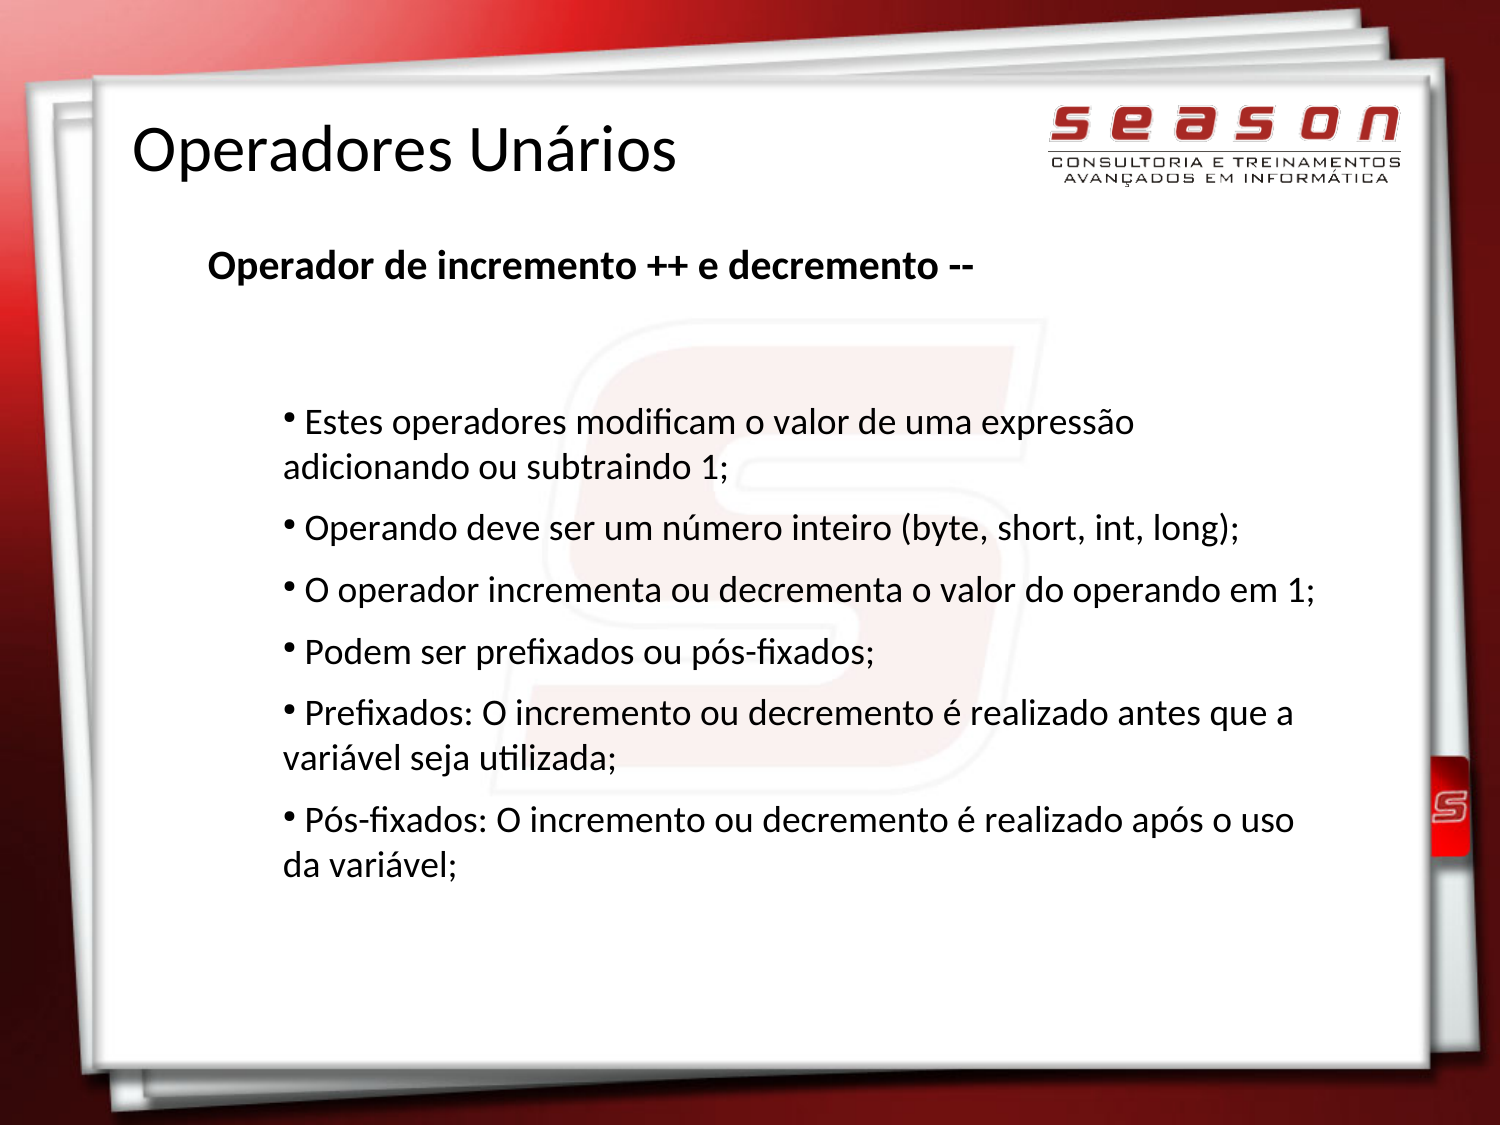

# Operadores Unários
Operador de incremento ++ e decremento --
 Estes operadores modificam o valor de uma expressão adicionando ou subtraindo 1;
 Operando deve ser um número inteiro (byte, short, int, long);
 O operador incrementa ou decrementa o valor do operando em 1;
 Podem ser prefixados ou pós-fixados;
 Prefixados: O incremento ou decremento é realizado antes que a variável seja utilizada;
 Pós-fixados: O incremento ou decremento é realizado após o uso da variável;